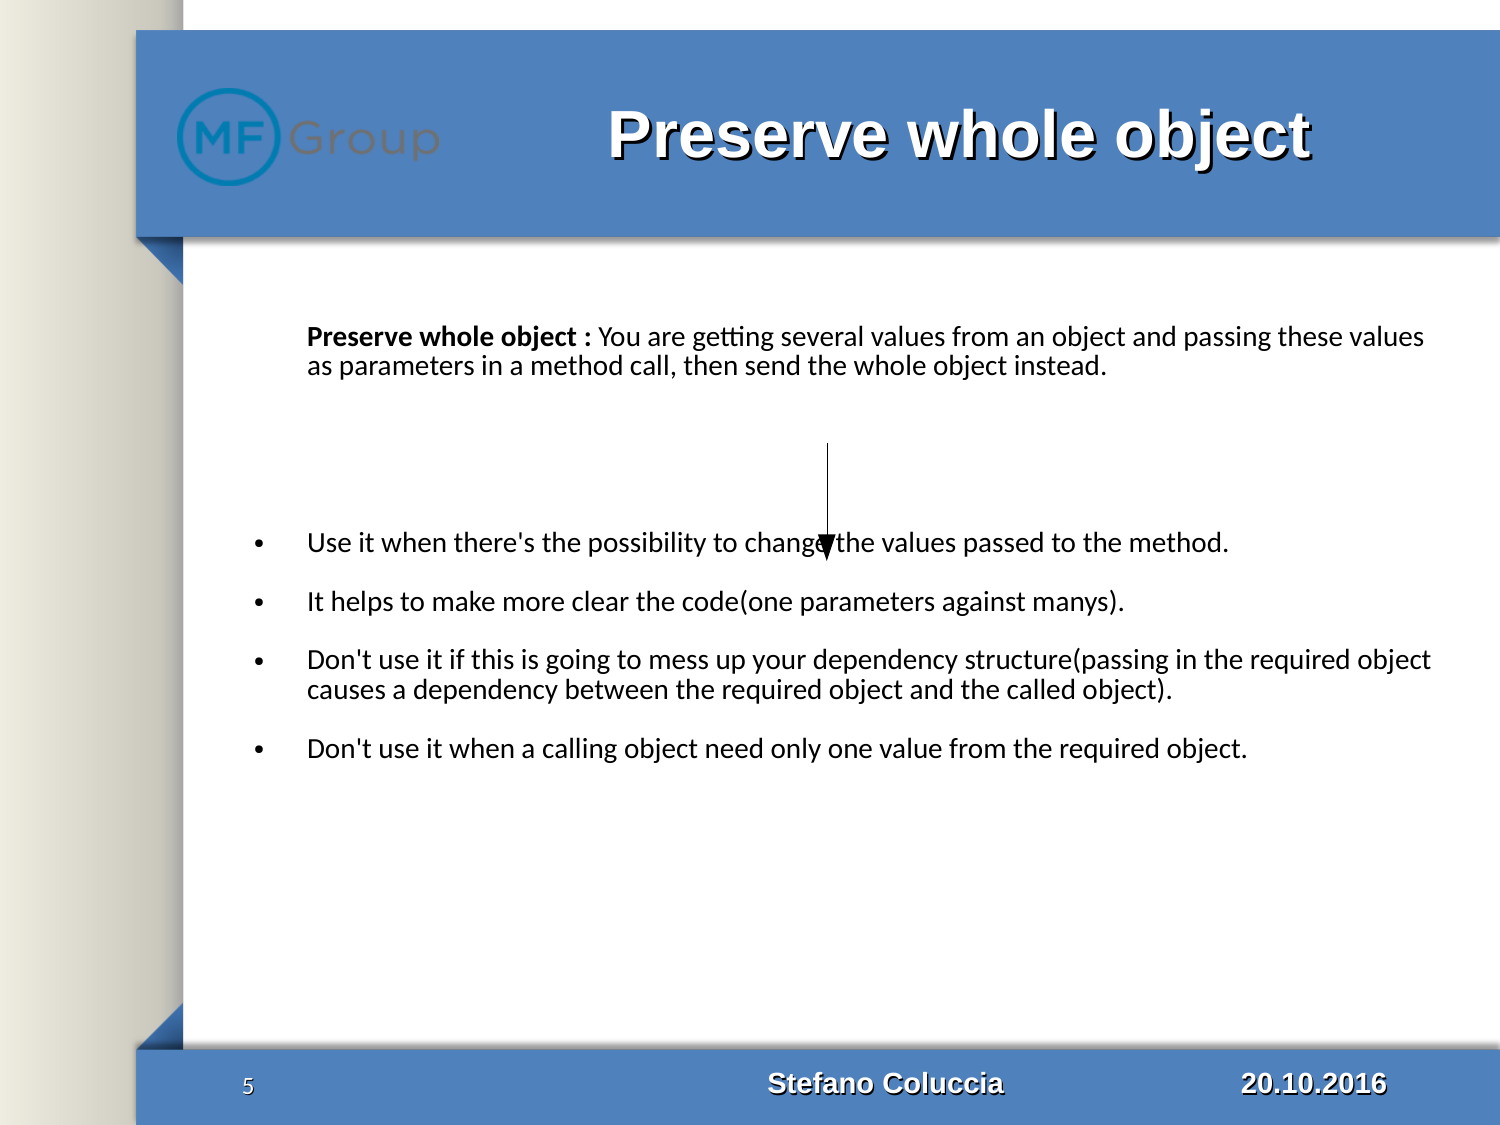

# Preserve whole object
Preserve whole object : You are getting several values from an object and passing these values as parameters in a method call, then send the whole object instead.
Use it when there's the possibility to change the values passed to the method.
It helps to make more clear the code(one parameters against manys).
Don't use it if this is going to mess up your dependency structure(passing in the required object causes a dependency between the required object and the called object).
Don't use it when a calling object need only one value from the required object.
5
Stefano Coluccia
20.10.2016